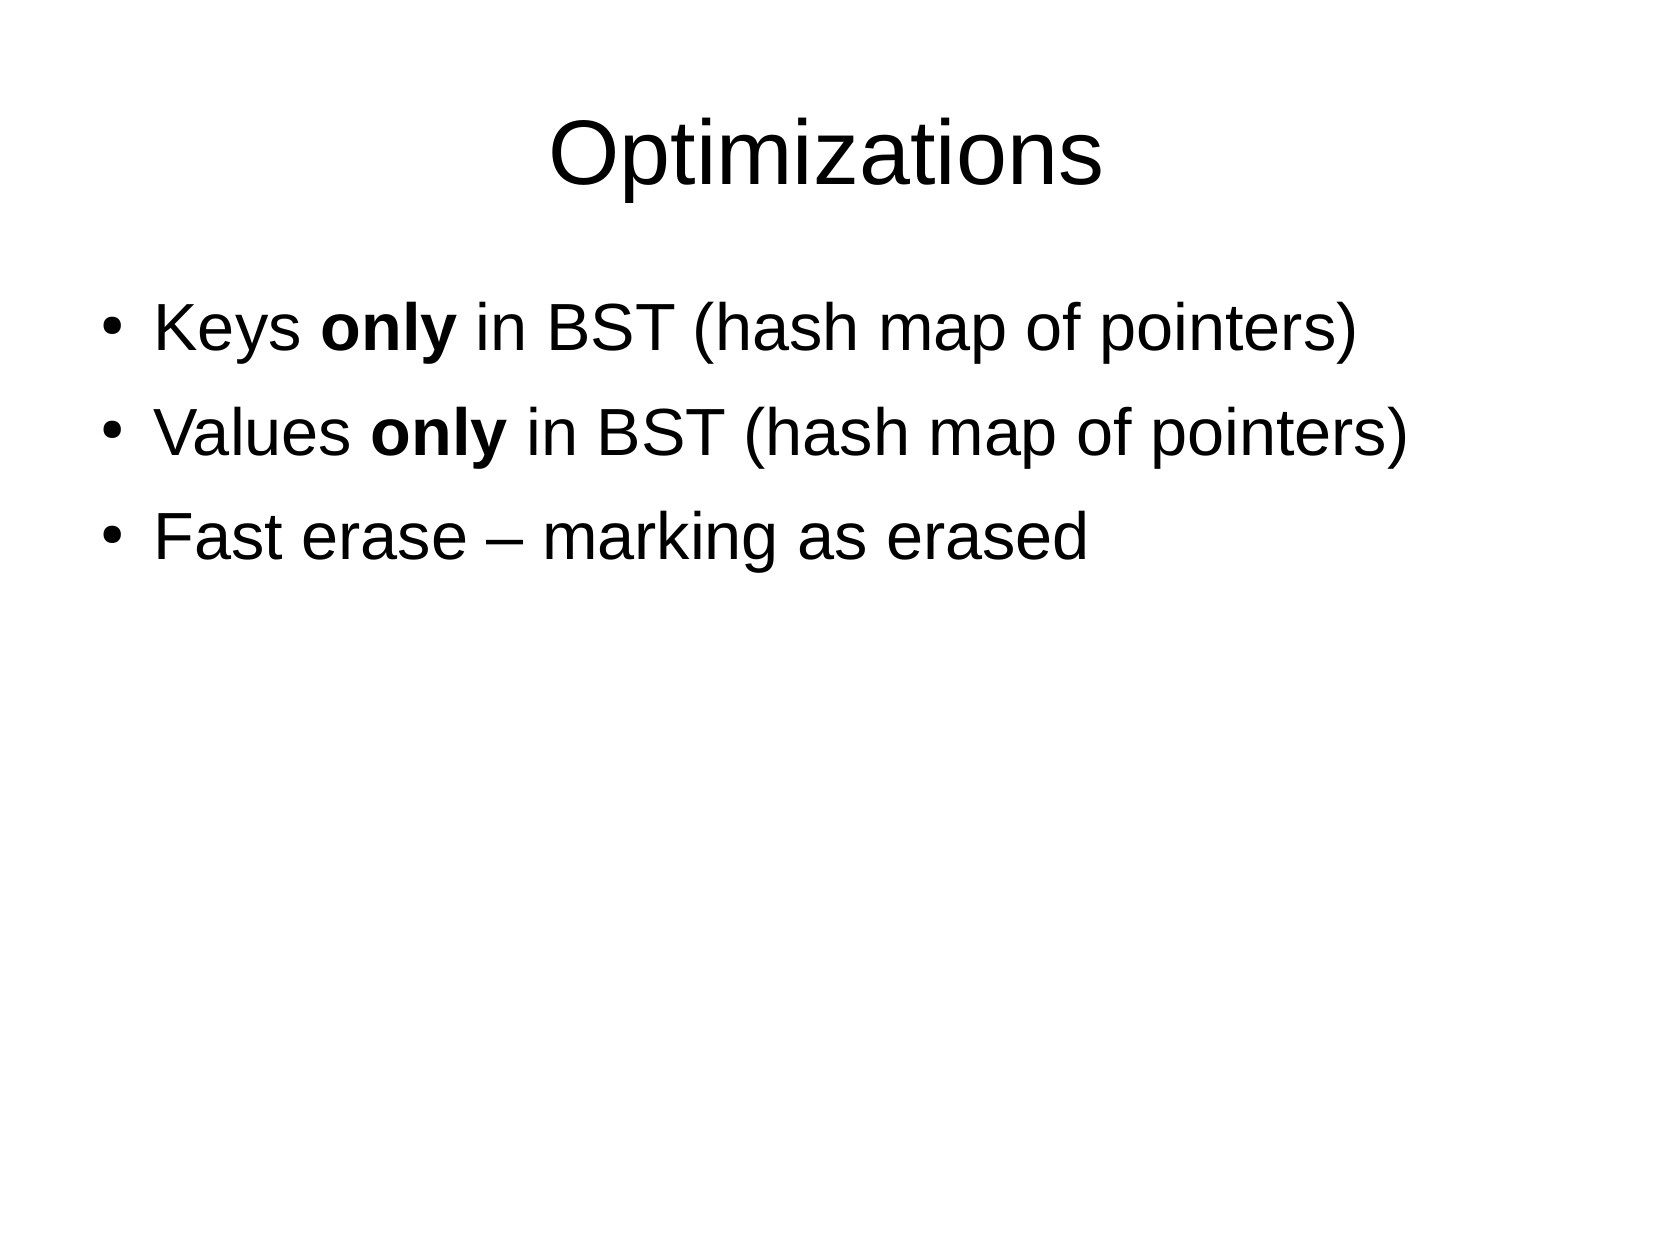

# Optimizations
Keys only in BST (hash map of pointers)
Values only in BST (hash map of pointers)
Fast erase – marking as erased